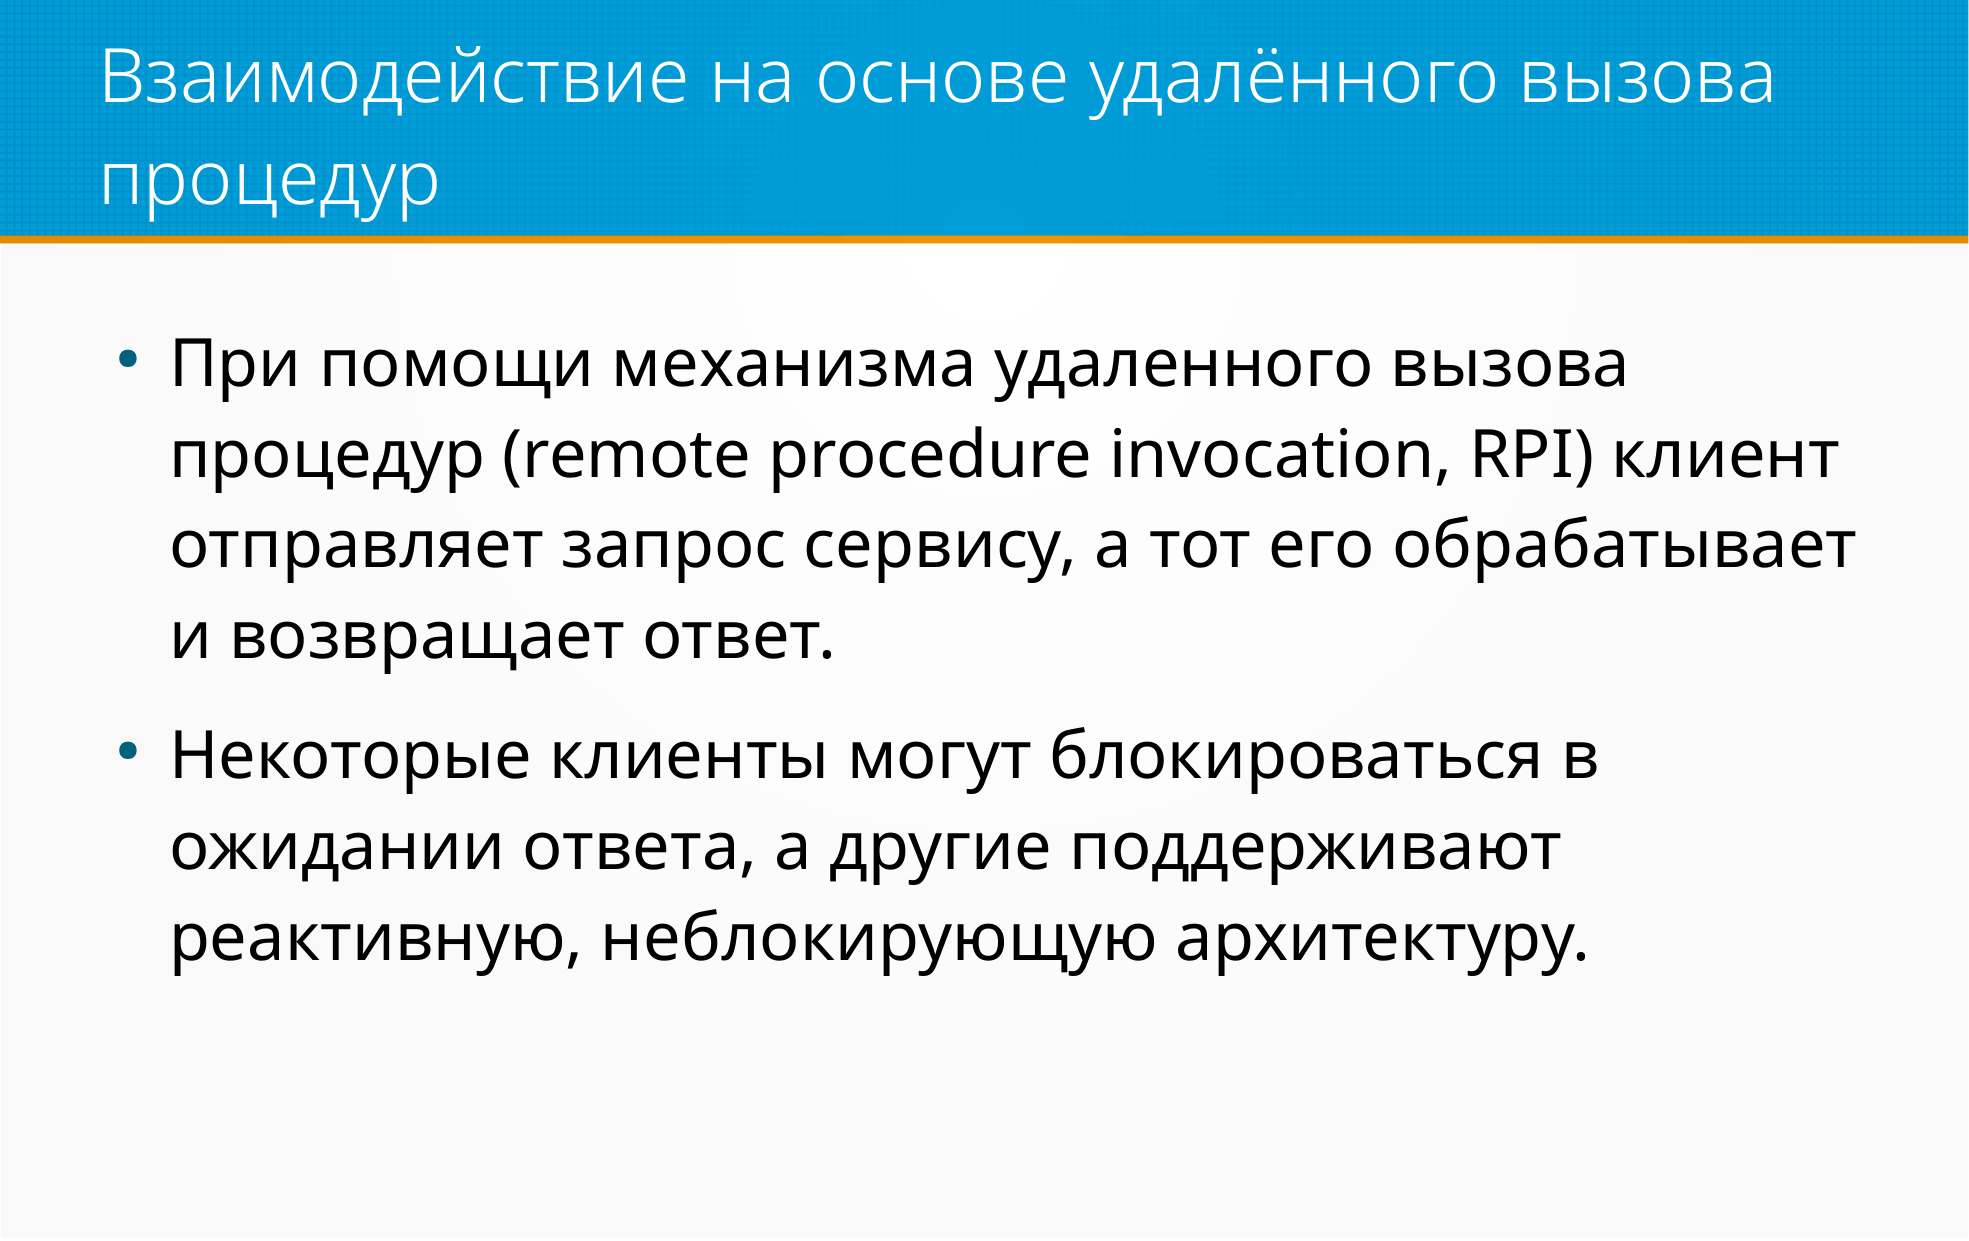

# Взаимодействие на основе удалённого вызова процедур
При помощи механизма удаленного вызова процедур (remote procedure invocation, RPI) клиент отправляет запрос сервису, а тот его обрабатывает и возвращает ответ.
Некоторые клиенты могут блокироваться в ожидании ответа, а другие поддерживают реактивную, неблокирующую архитектуру.